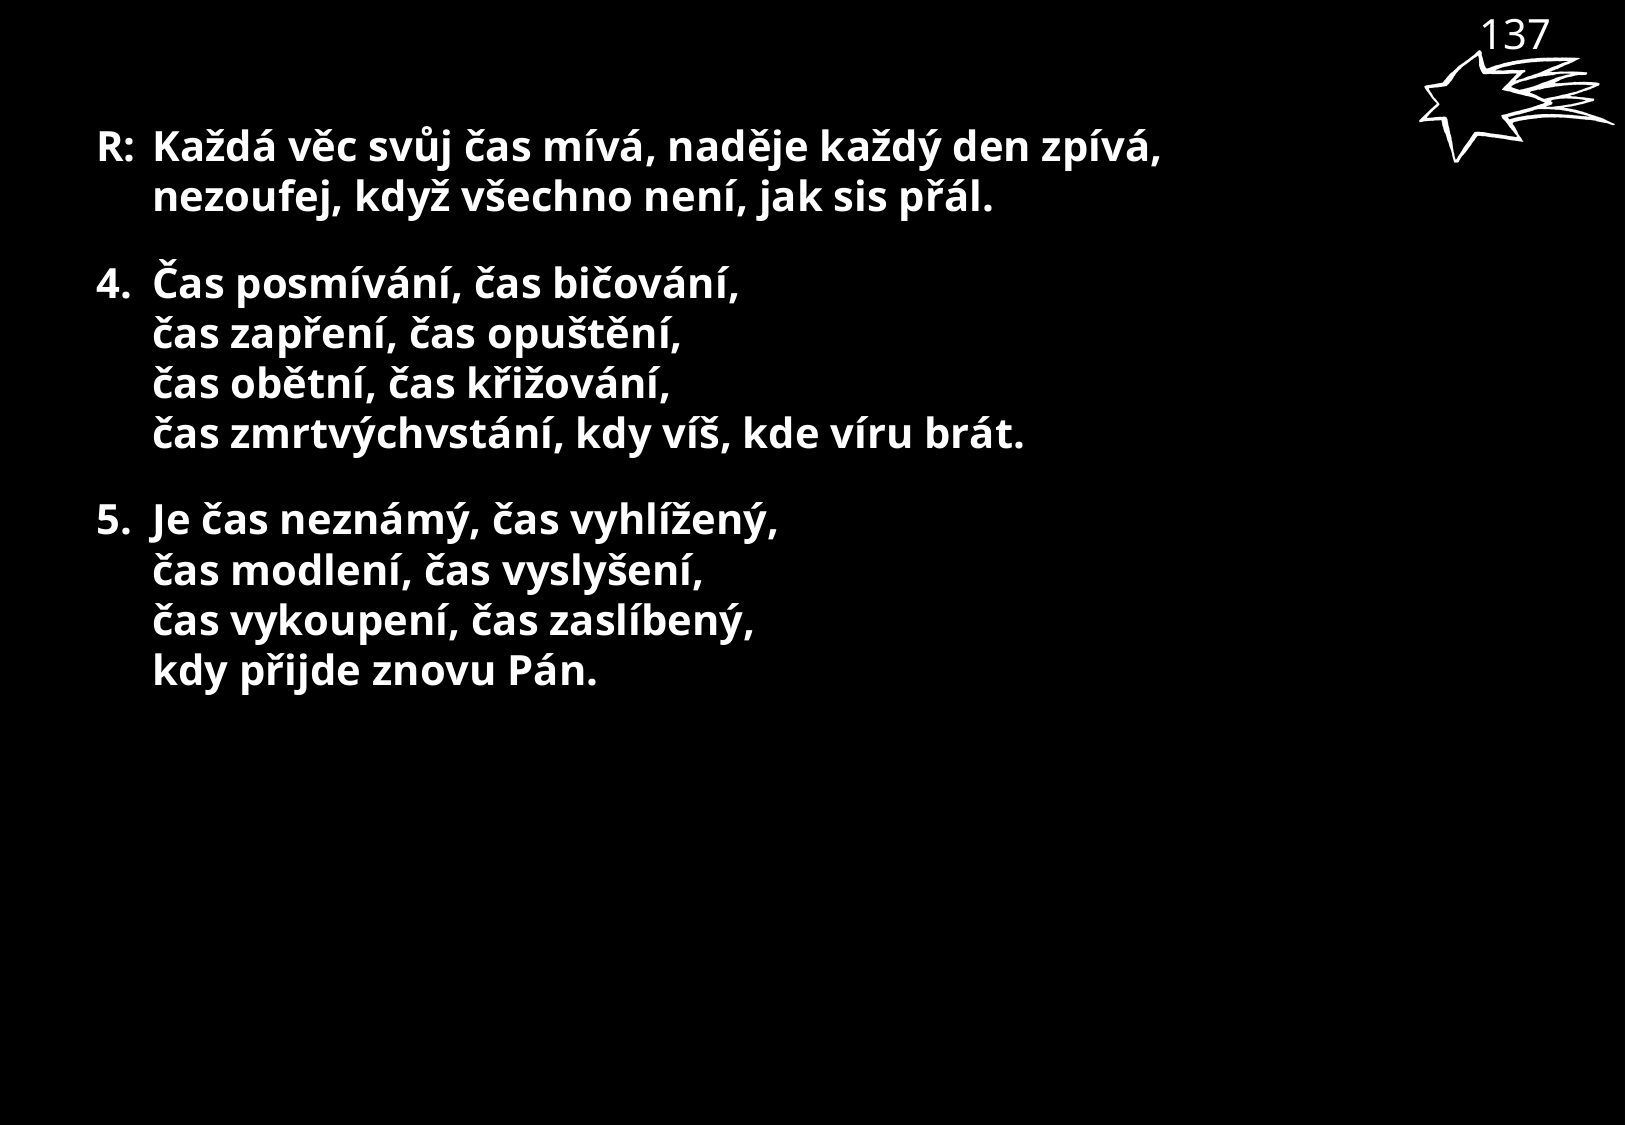

137
# R: 	Každá věc svůj čas mívá, naděje každý den zpívá, nezoufej, když všechno není, jak sis přál.
4. 	Čas posmívání, čas bičování,
čas zapření, čas opuštění,
čas obětní, čas křižování,
čas zmrtvýchvstání, kdy víš, kde víru brát.
5. 	Je čas neznámý, čas vyhlížený,
čas modlení, čas vyslyšení,
čas vykoupení, čas zaslíbený,
kdy přijde znovu Pán.